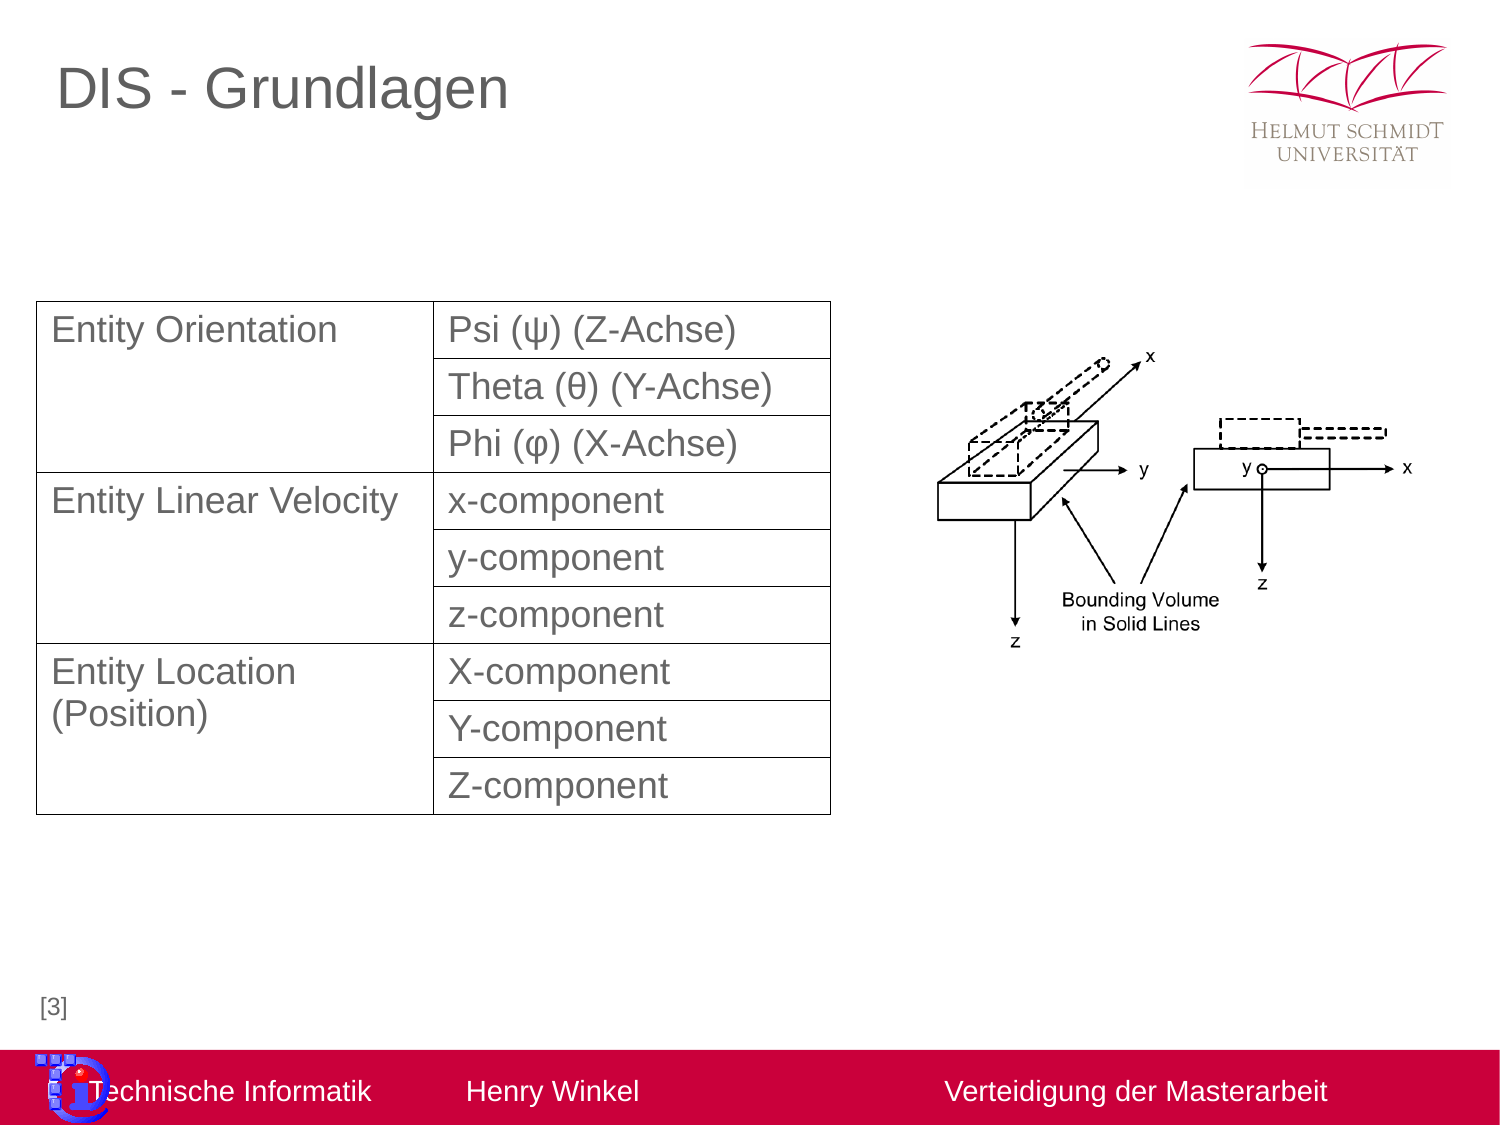

DIS - Grundlagen
| Entity Orientation | Psi (ψ) (Z-Achse) |
| --- | --- |
| | Theta (θ) (Y-Achse) |
| | Phi (φ) (X-Achse) |
| Entity Linear Velocity | x-component |
| | y-component |
| | z-component |
| Entity Location (Position) | X-component |
| | Y-component |
| | Z-component |
[3]